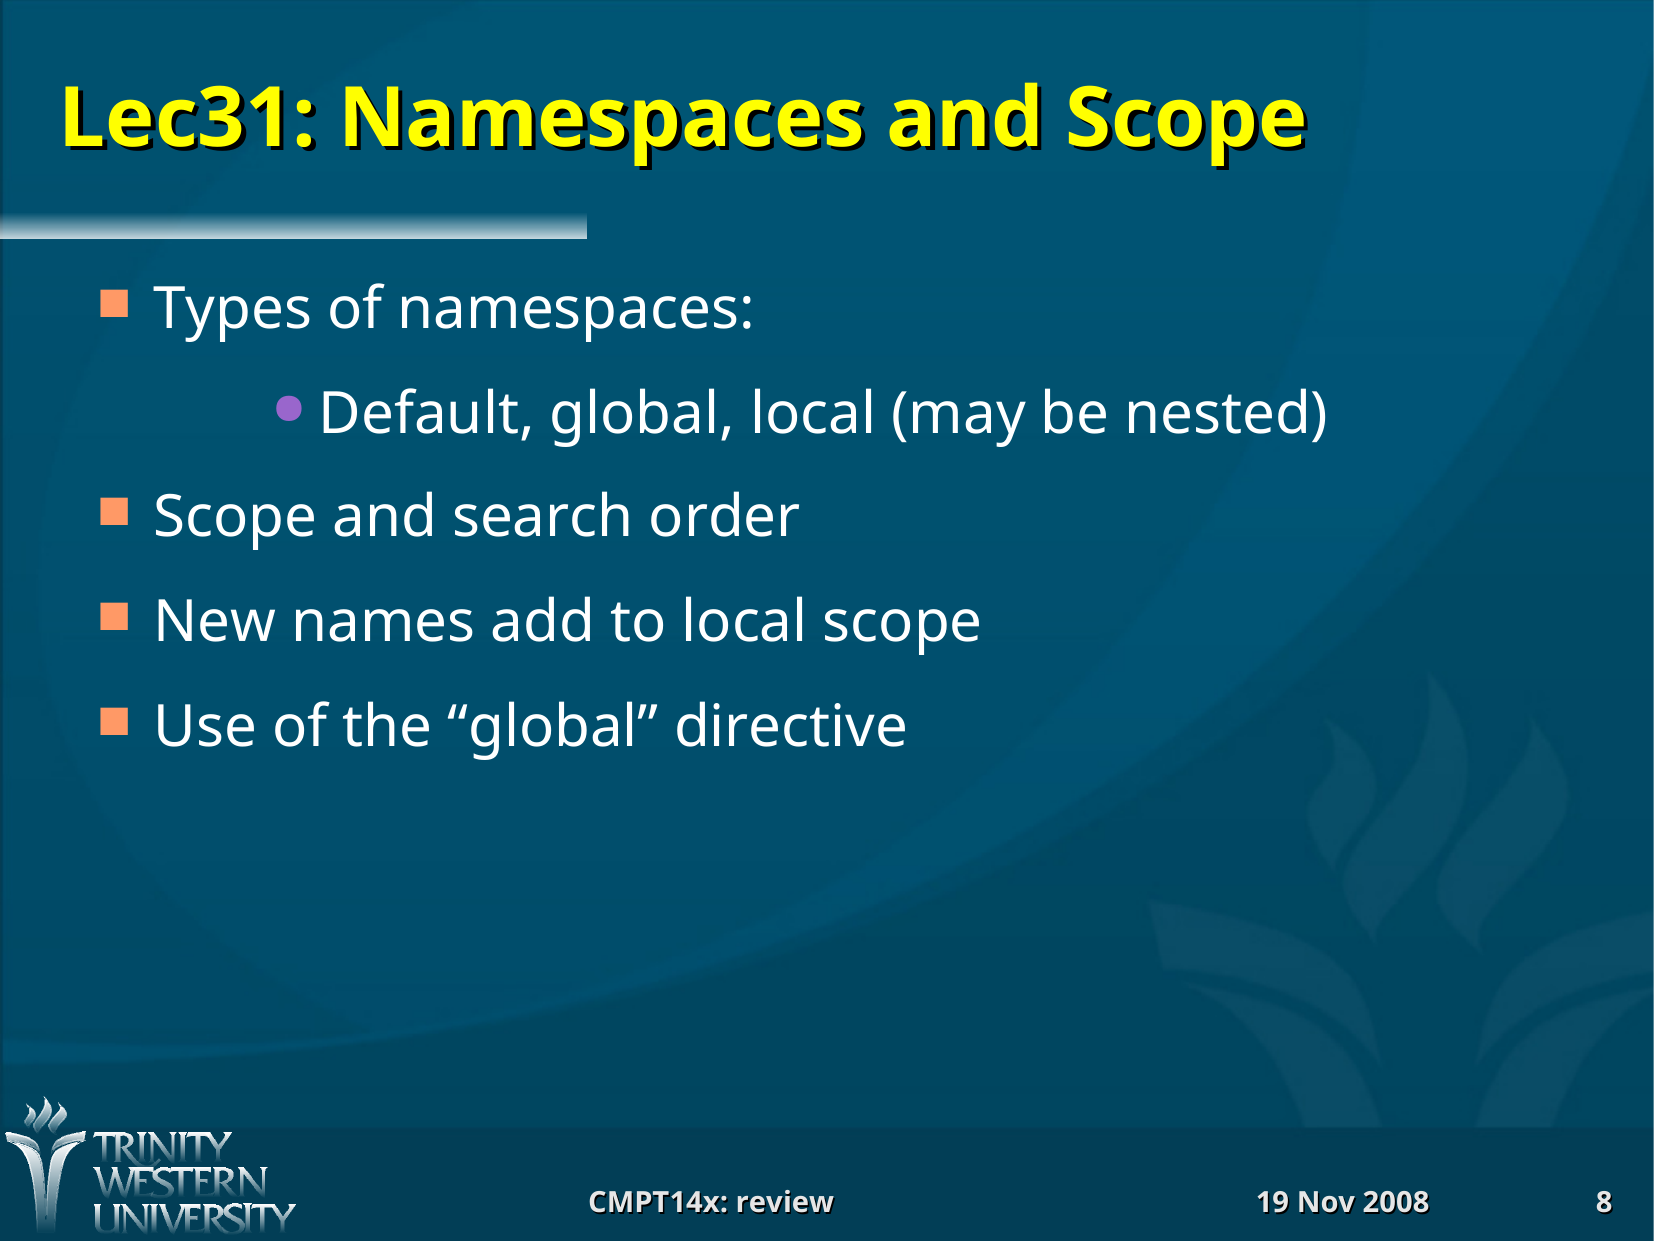

# Lec31: Namespaces and Scope
Types of namespaces:
Default, global, local (may be nested)
Scope and search order
New names add to local scope
Use of the “global” directive
CMPT14x: review
19 Nov 2008
8